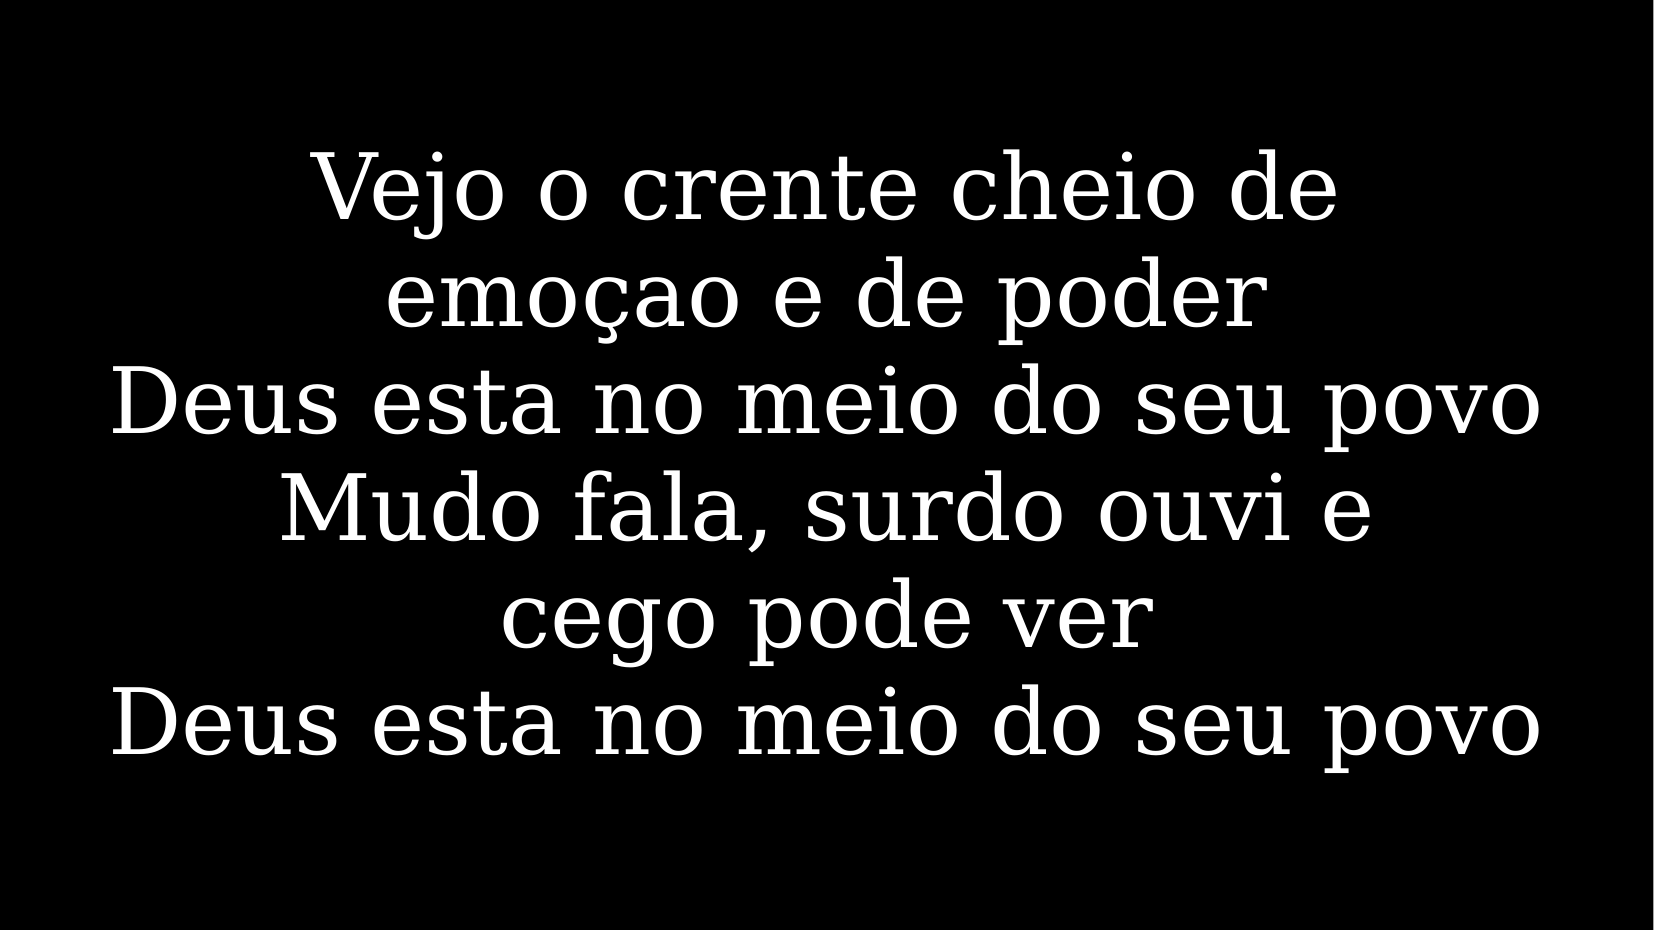

# Vejo o crente cheio de
emoçao e de poder
Deus esta no meio do seu povo
Mudo fala, surdo ouvi e
cego pode ver
Deus esta no meio do seu povo